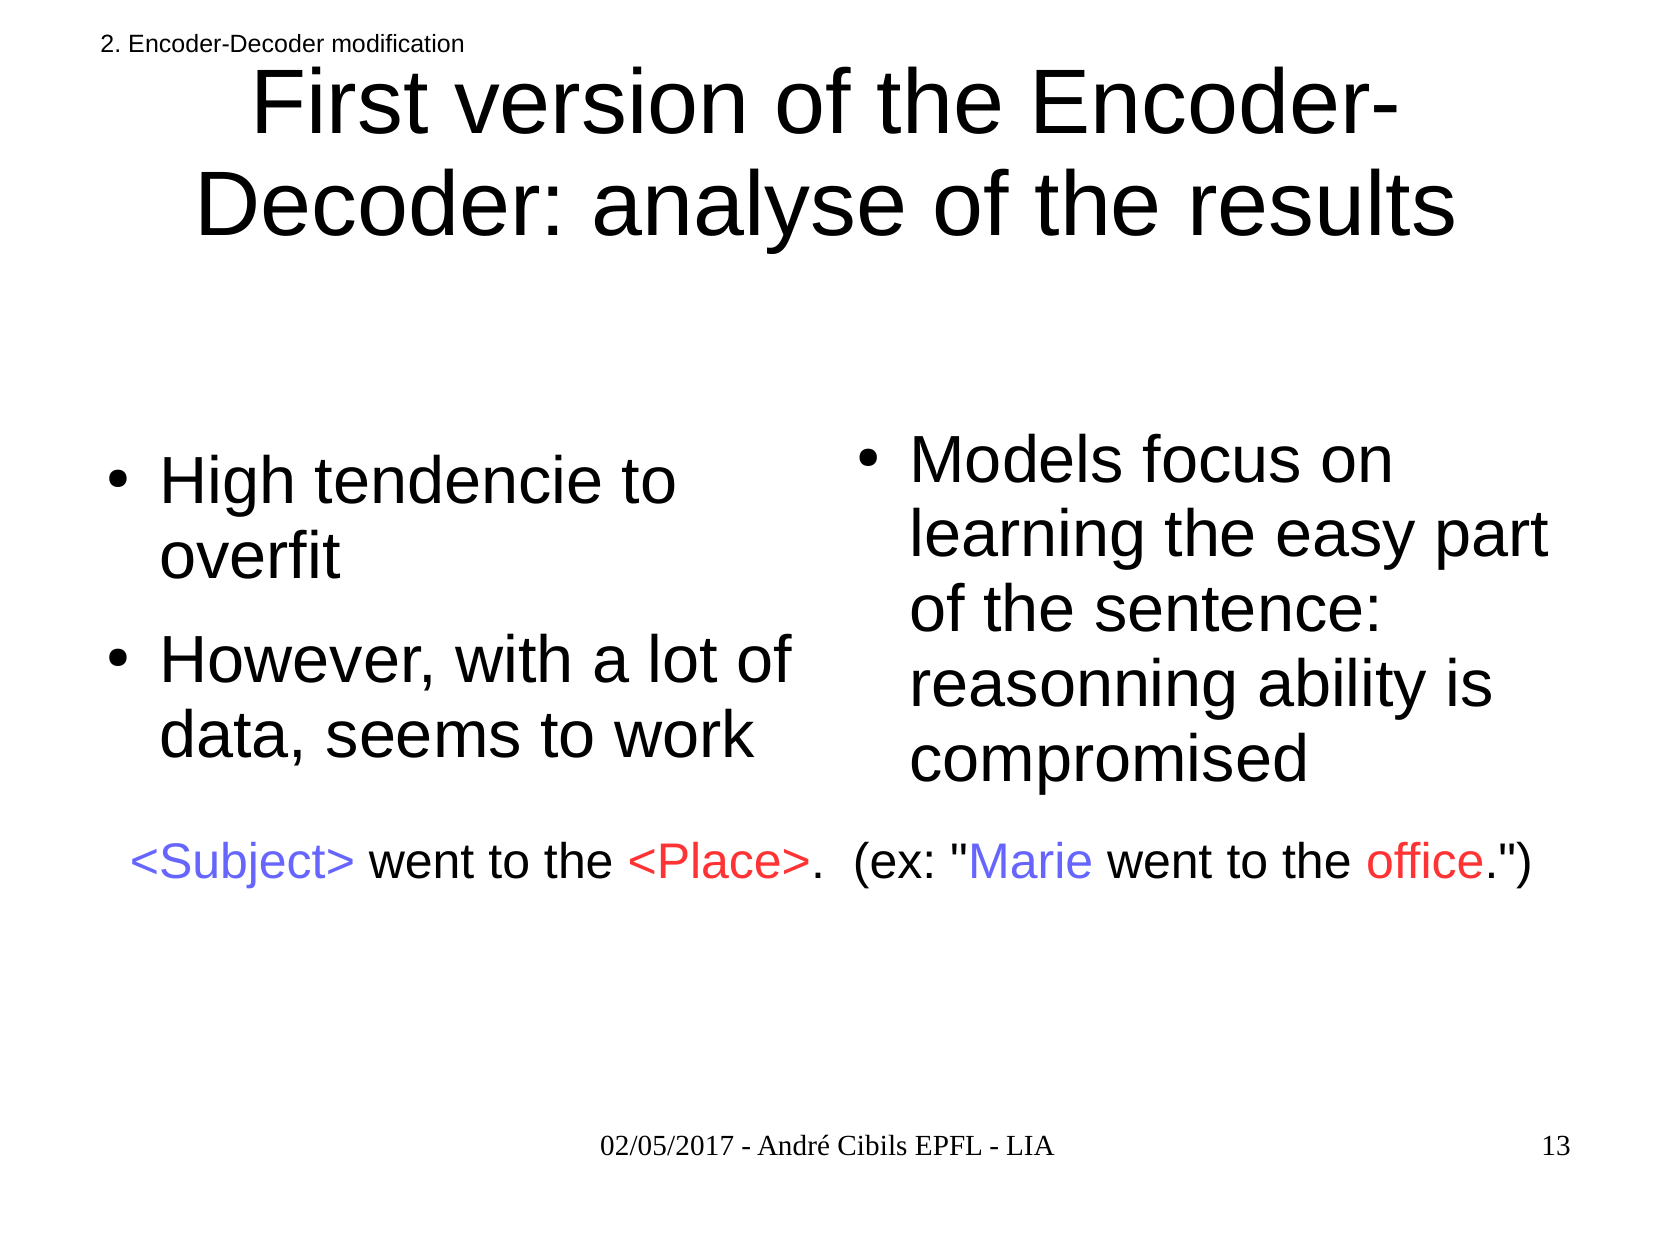

2. Encoder-Decoder modification
# First version of the Encoder-Decoder: analyse of the results
Models focus on learning the easy part of the sentence: reasonning ability is compromised
High tendencie to overfit
However, with a lot of data, seems to work
<Subject> went to the <Place>. (ex: "Marie went to the office.")
02/05/2017 - André Cibils EPFL - LIA
13